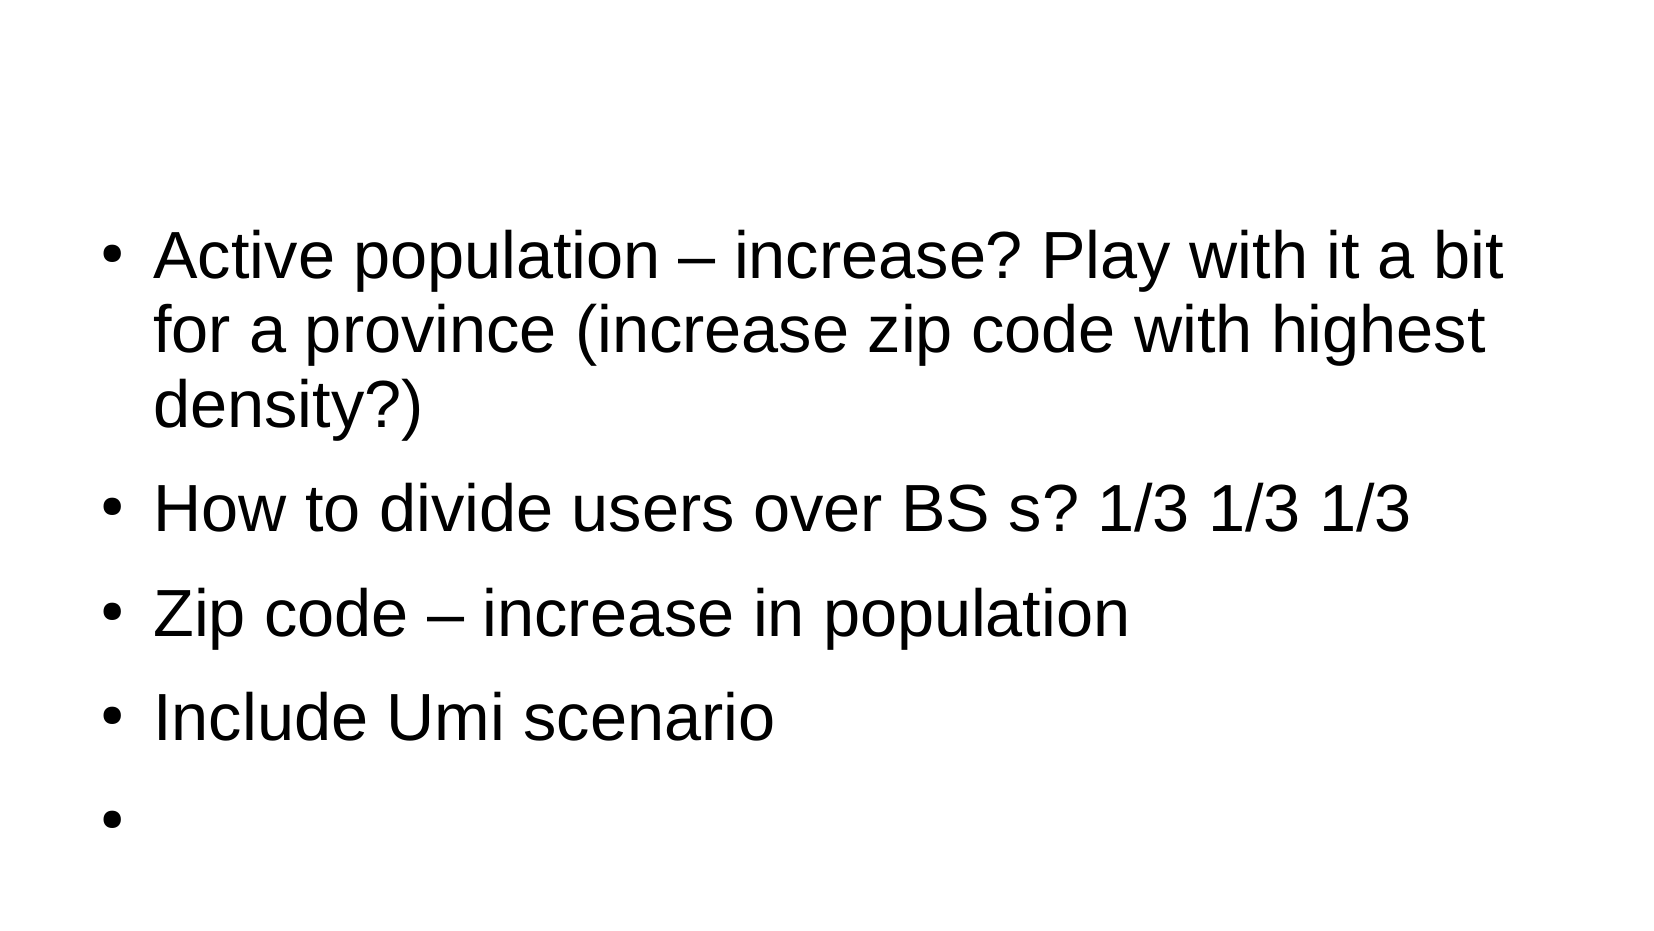

#
Active population – increase? Play with it a bit for a province (increase zip code with highest density?)
How to divide users over BS s? 1/3 1/3 1/3
Zip code – increase in population
Include Umi scenario